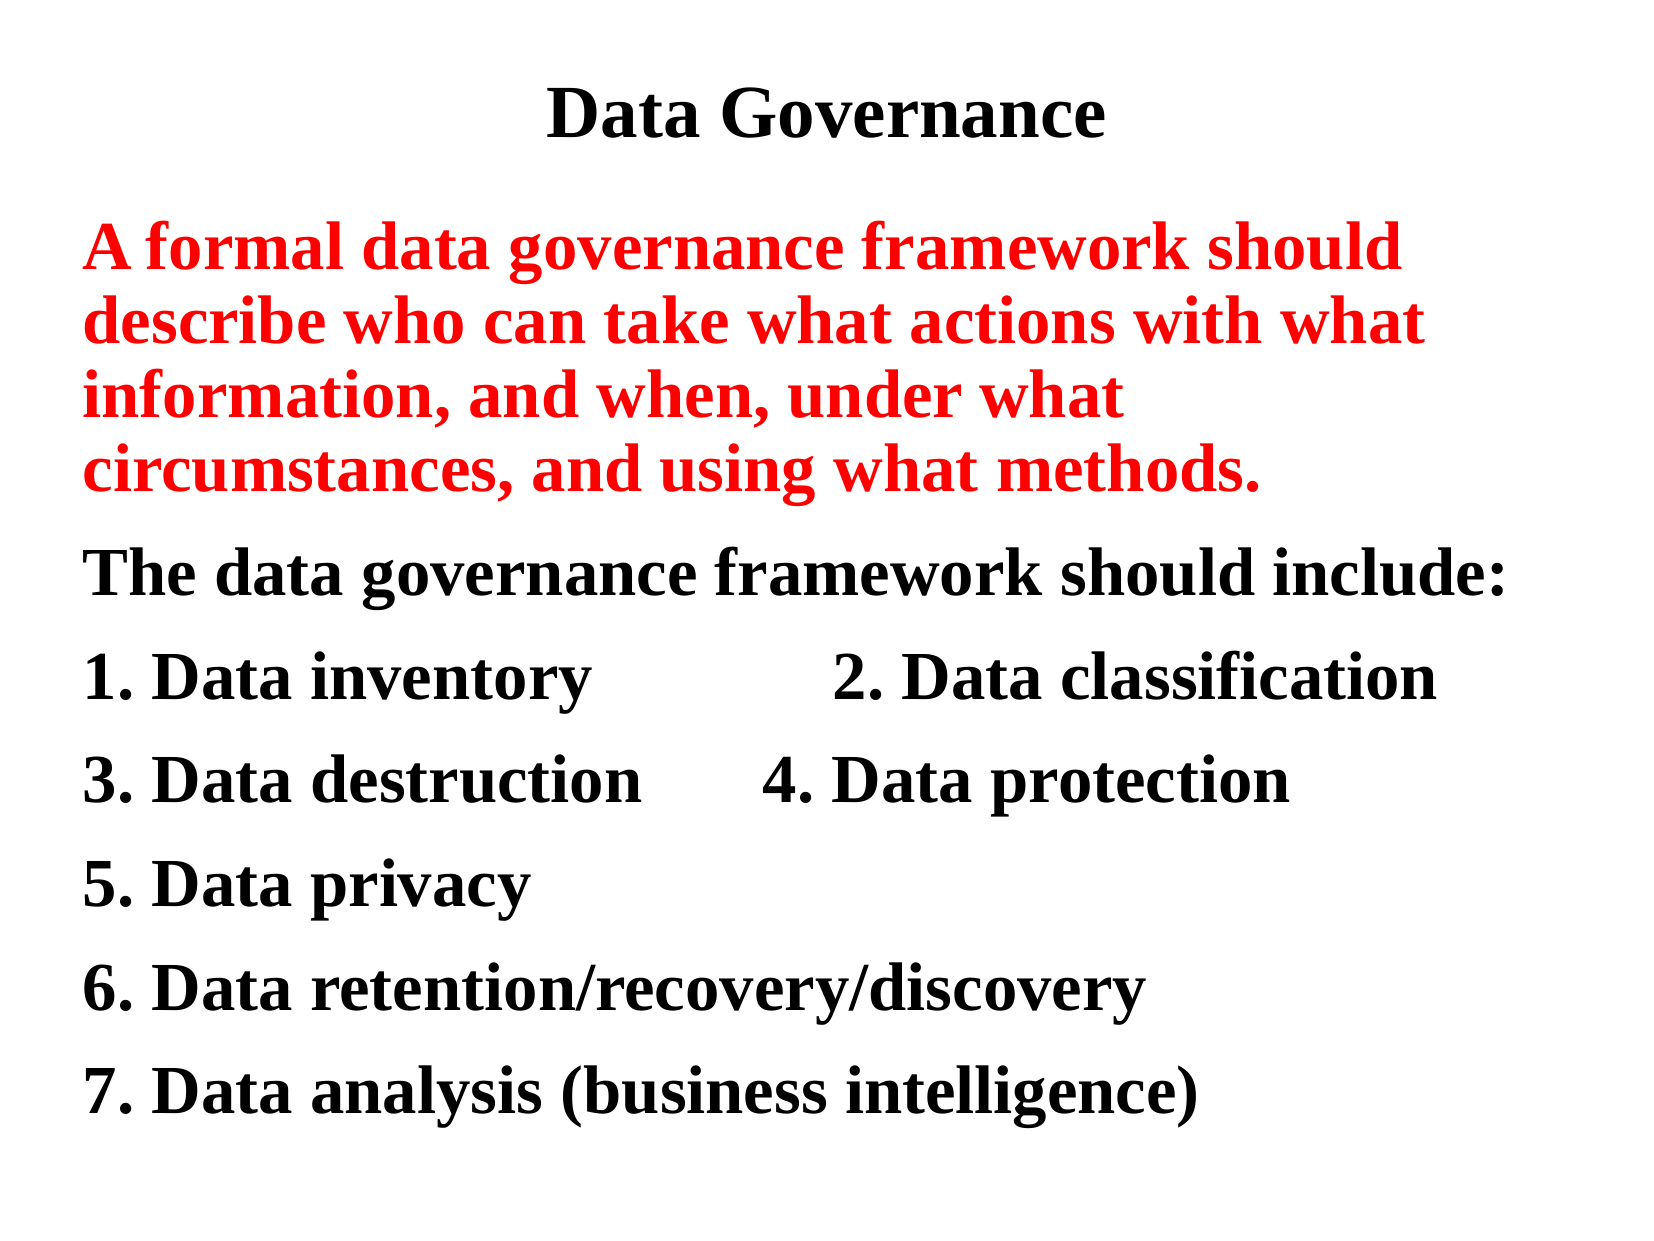

# Data Governance
A formal data governance framework should describe who can take what actions with what information, and when, under what circumstances, and using what methods.
The data governance framework should include:
1. Data inventory 	 	2. Data classification
3. Data destruction 4. Data protection
5. Data privacy
6. Data retention/recovery/discovery
7. Data analysis (business intelligence)